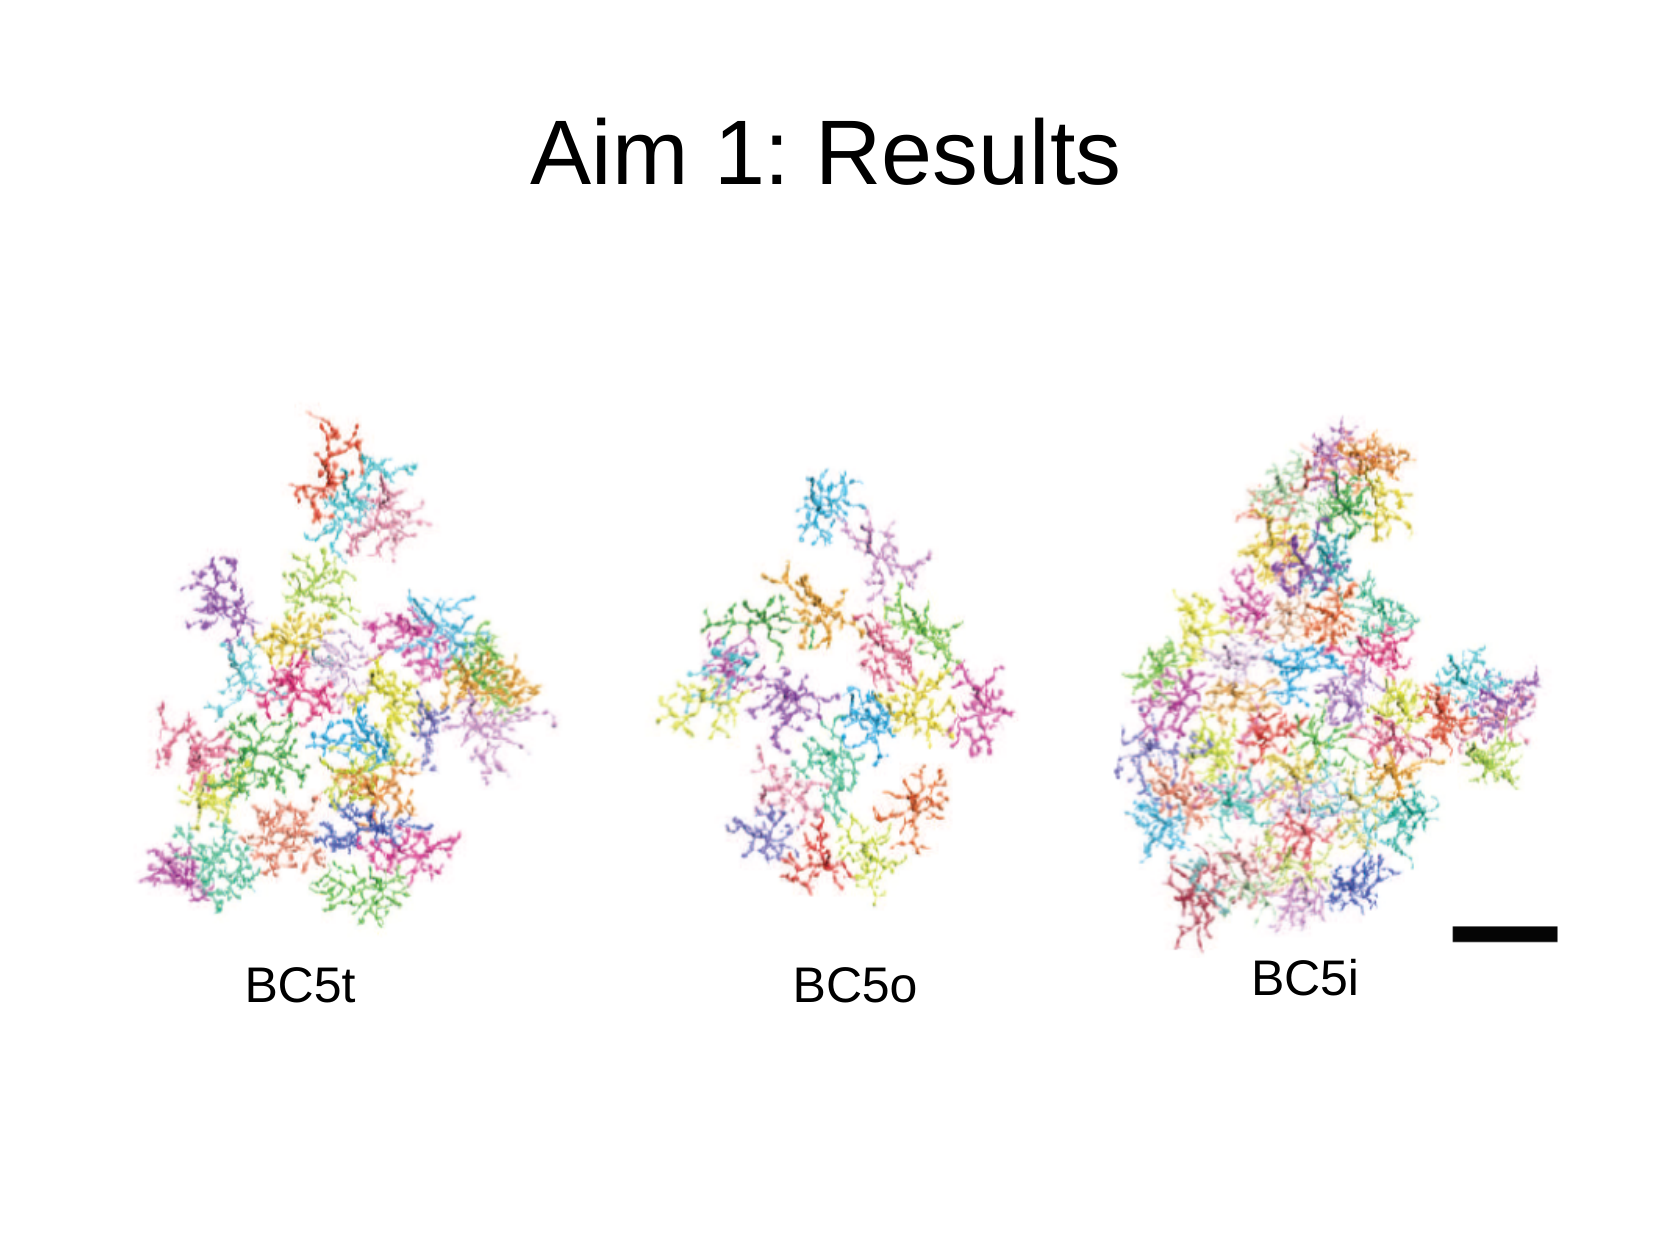

# Aim 1: Results
BC5i
BC5t
BC5o